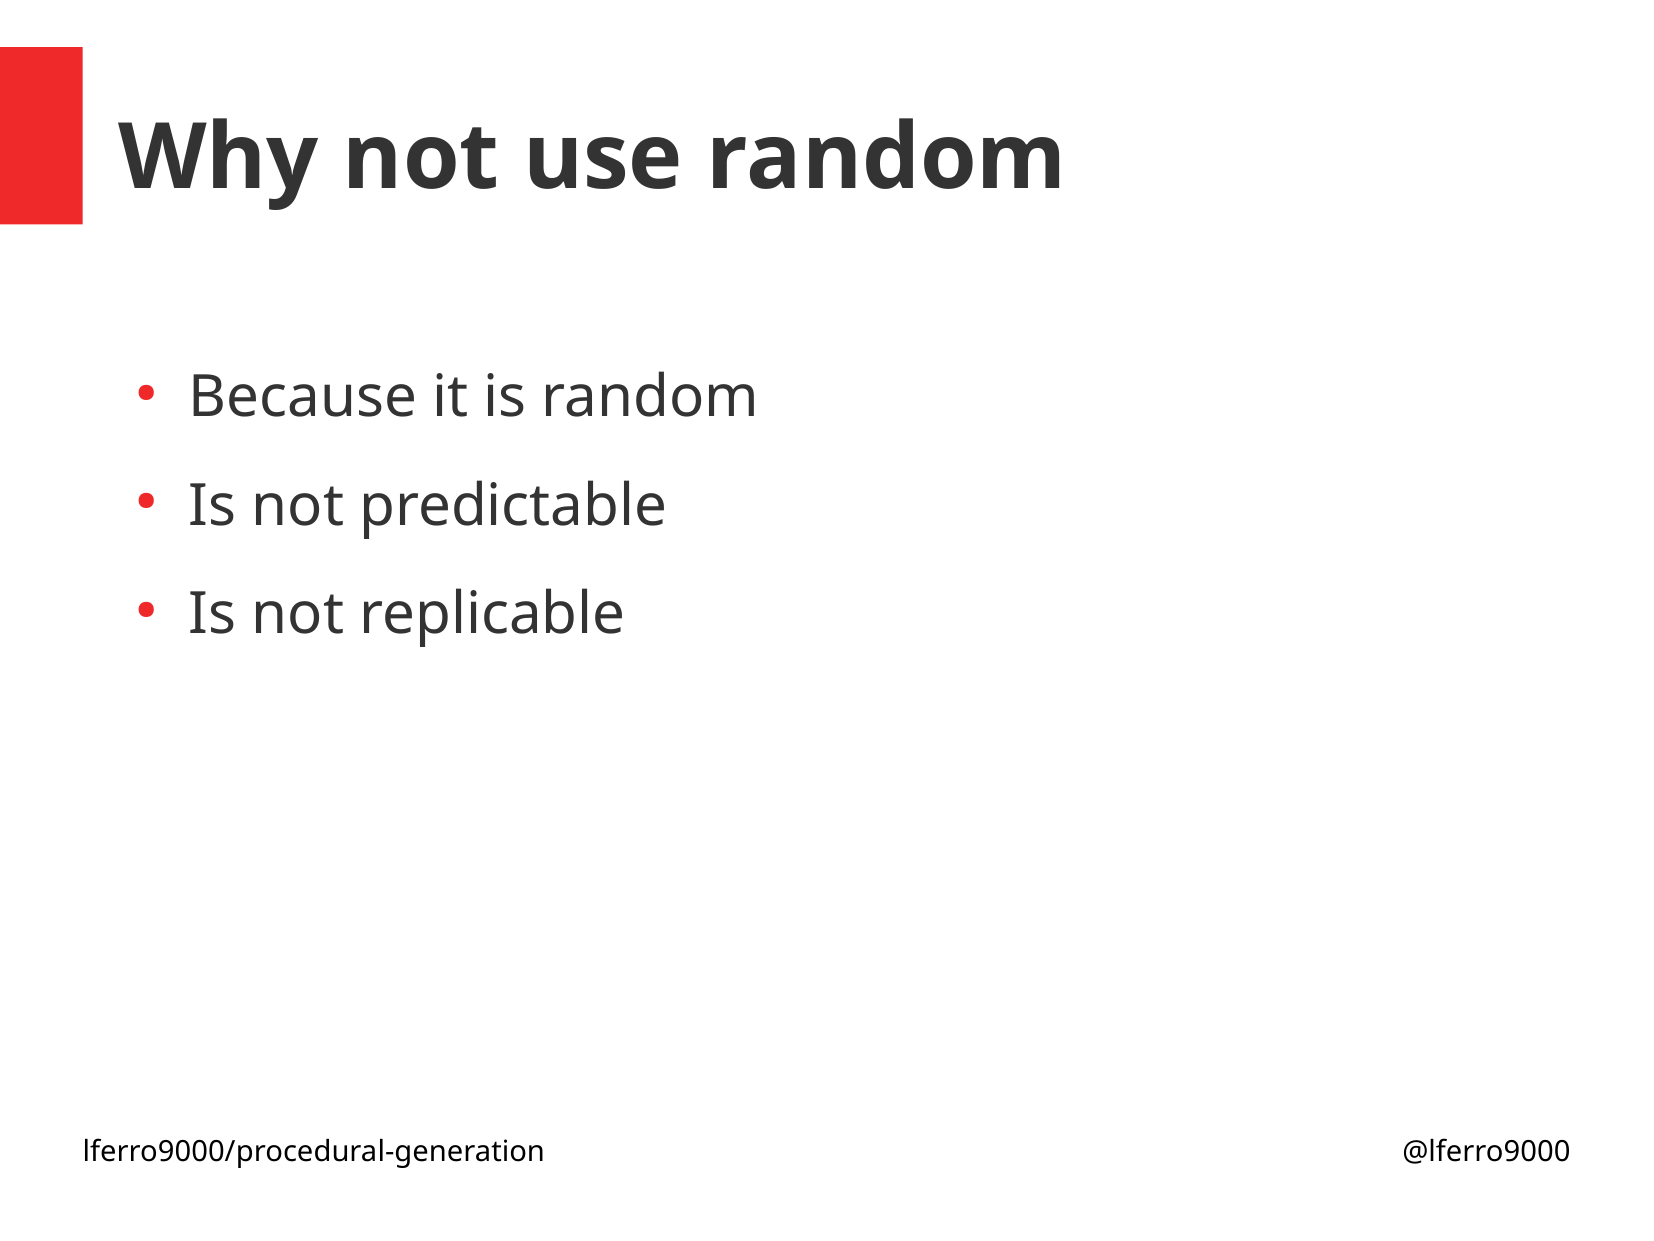

# Why not use random
Because it is random
Is not predictable
Is not replicable
4